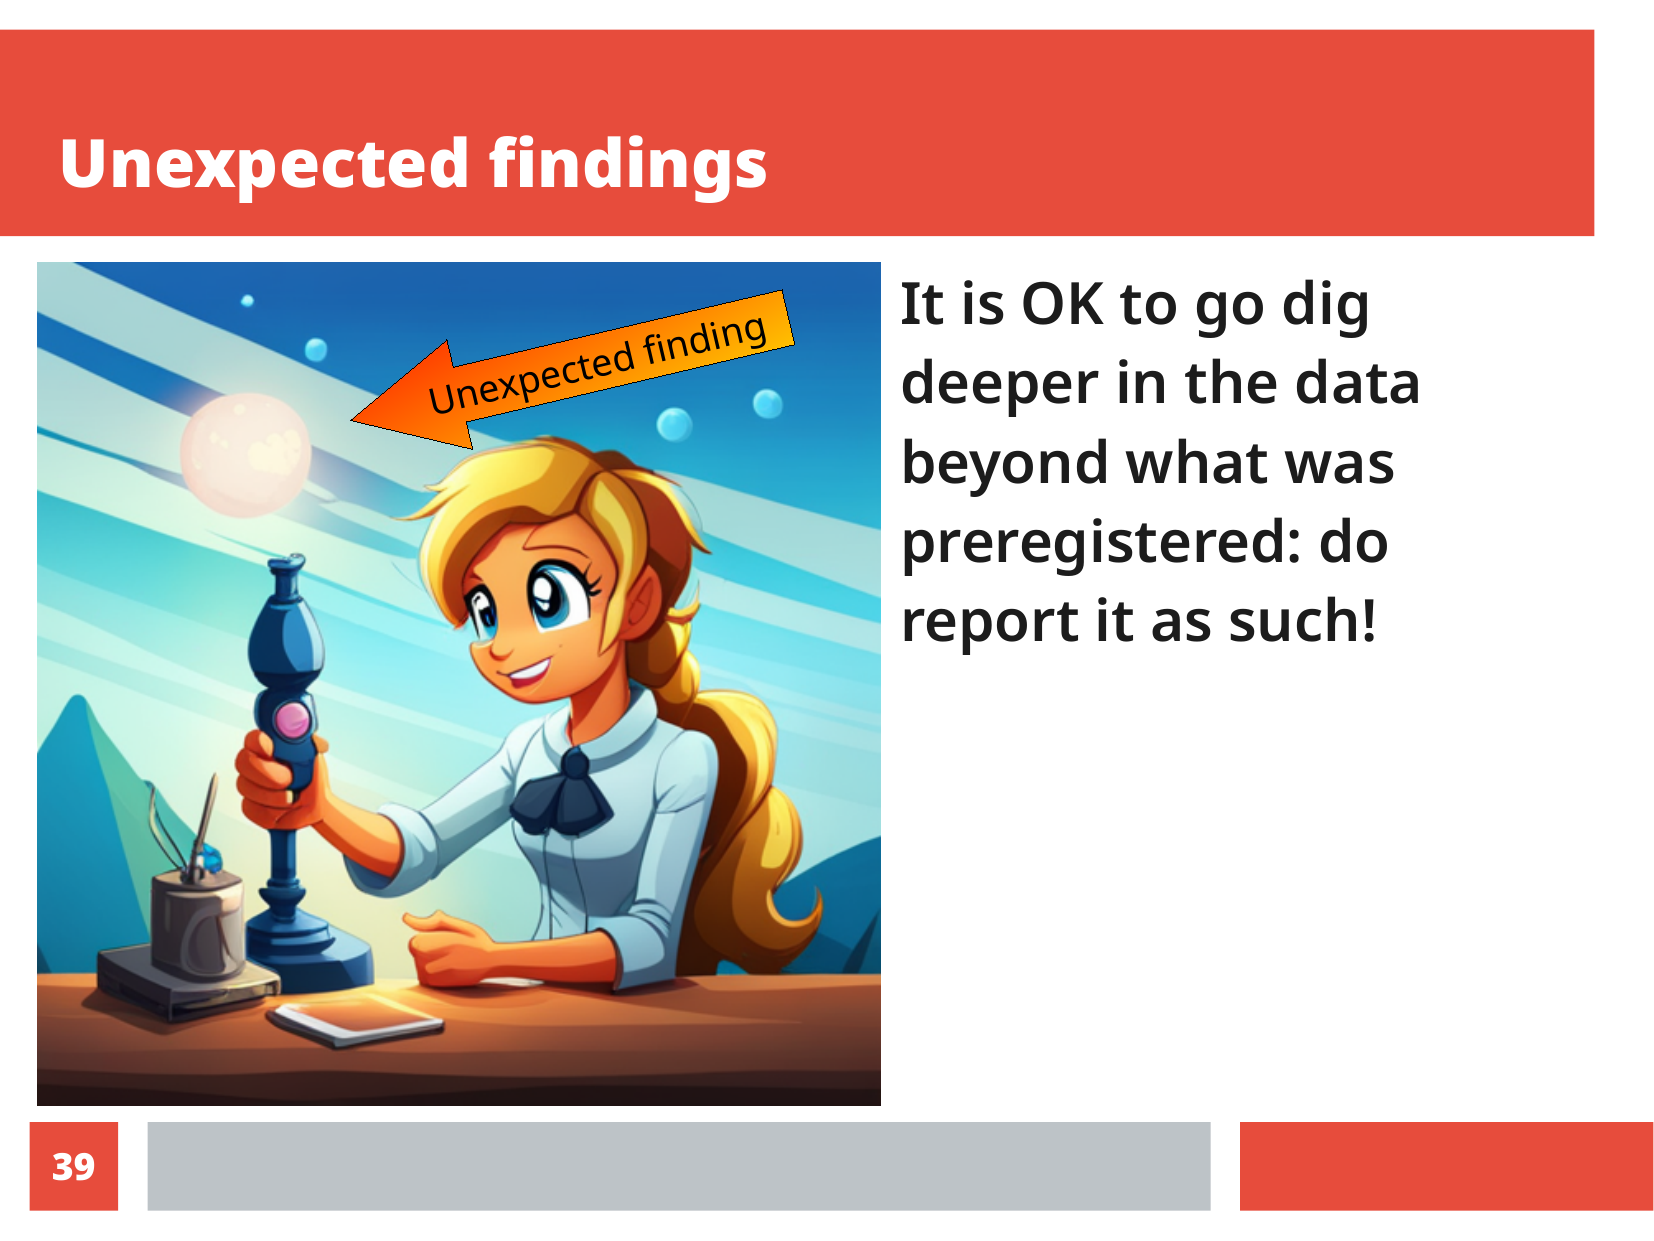

# Unexpected findings
It is OK to go dig deeper in the data beyond what was preregistered: do report it as such!
Unexpected finding
39